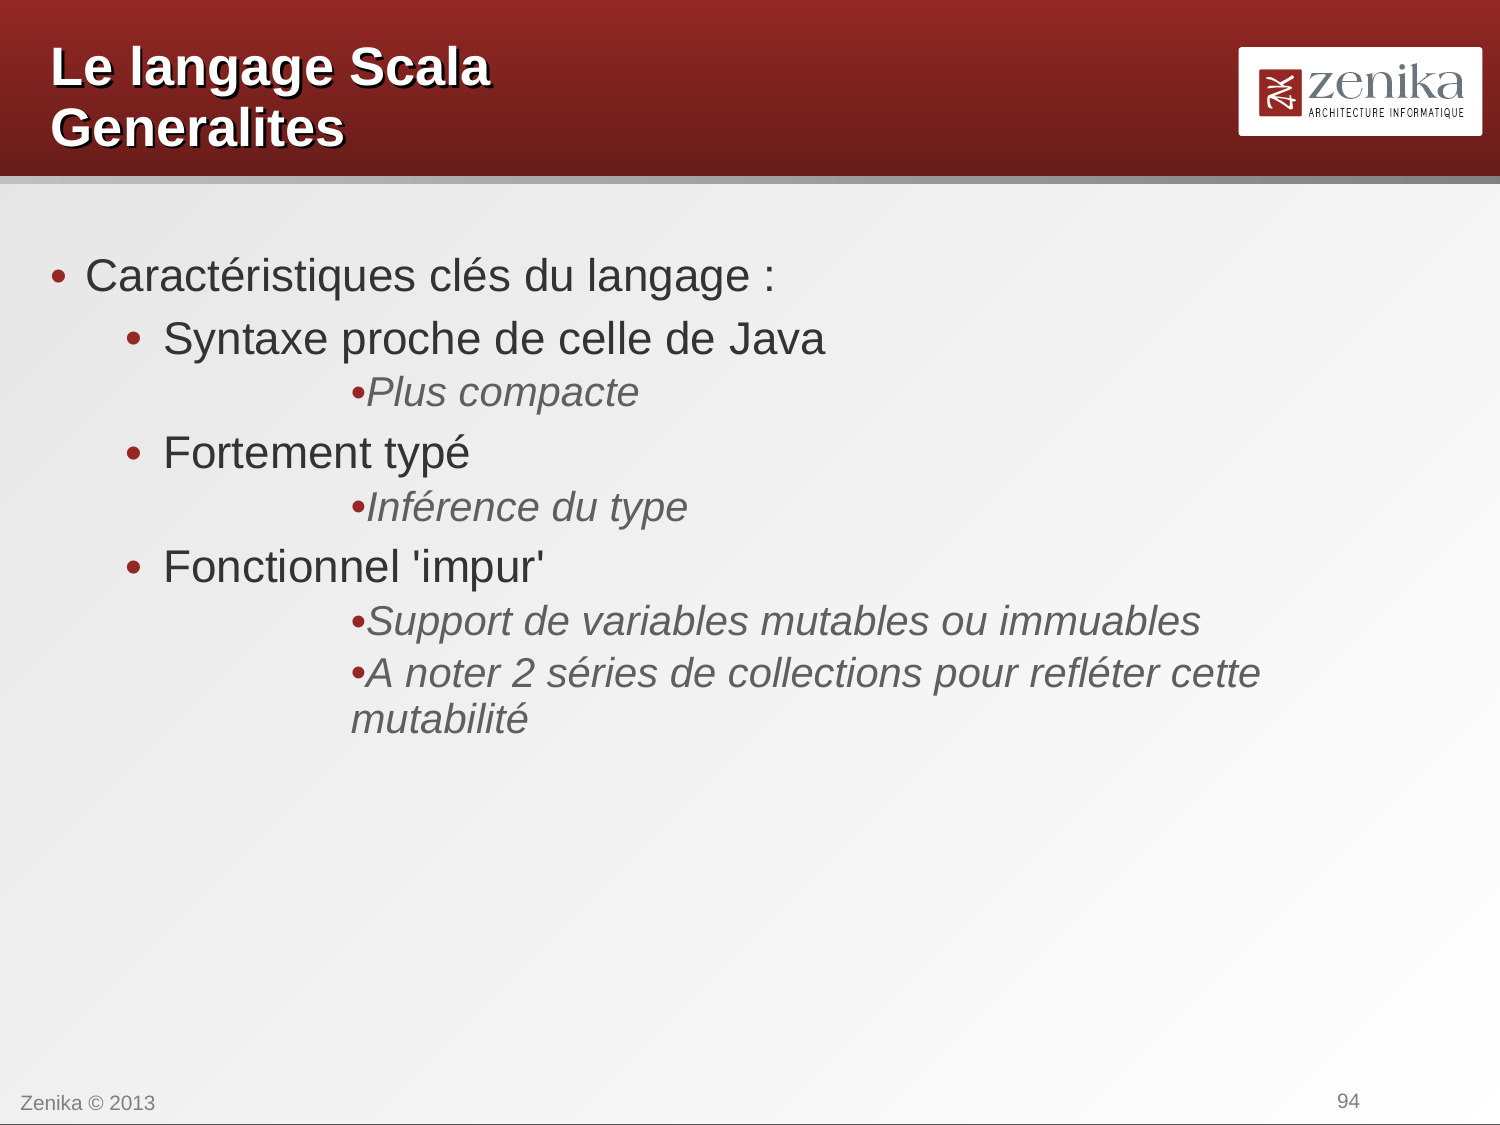

# Le langage Scala Generalites
Caractéristiques clés du langage :
Syntaxe proche de celle de Java
Plus compacte
Fortement typé
Inférence du type
Fonctionnel 'impur'
Support de variables mutables ou immuables
A noter 2 séries de collections pour refléter cette mutabilité